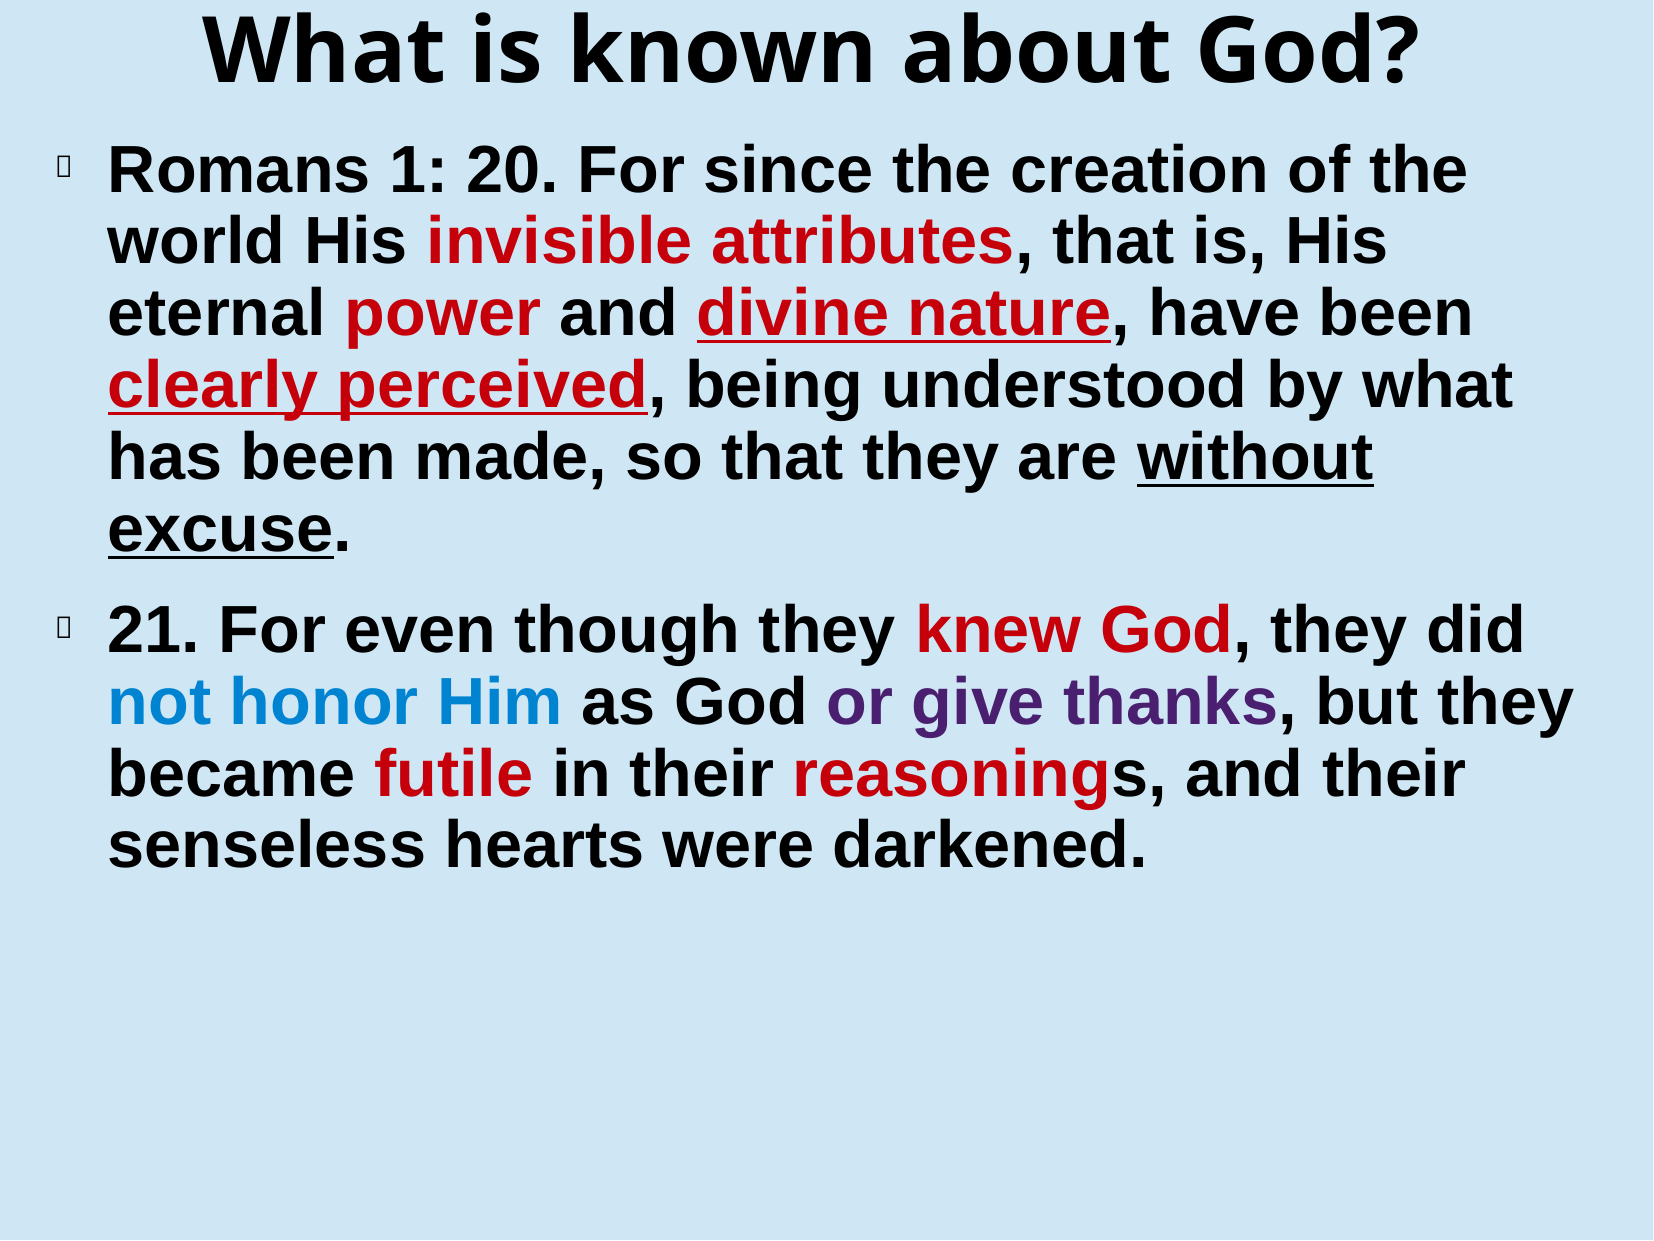

# What is known about God?
Romans 1: 20. For since the creation of the world His invisible attributes, that is, His eternal power and divine nature, have been clearly perceived, being understood by what has been made, so that they are without excuse.
21. For even though they knew God, they did not honor Him as God or give thanks, but they became futile in their reasonings, and their senseless hearts were darkened.